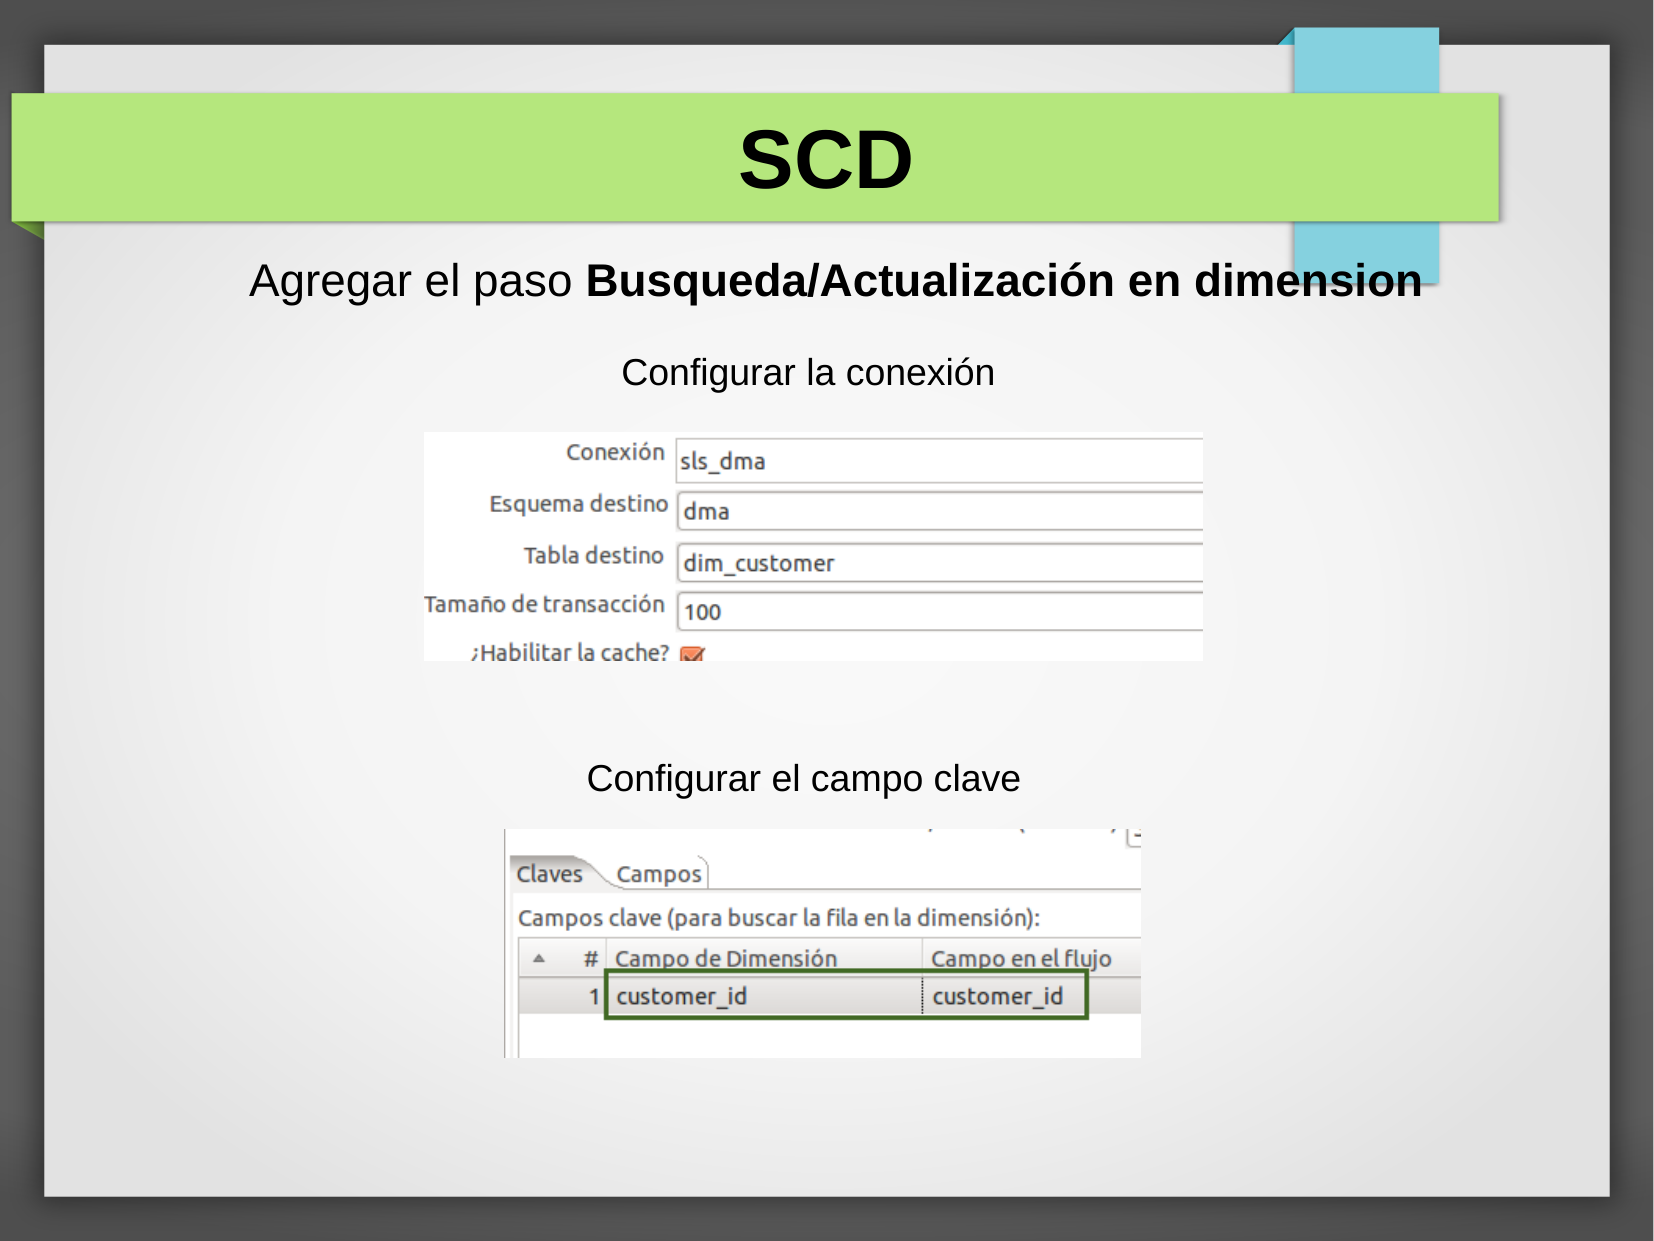

# SCD
Agregar el paso Busqueda/Actualización en dimension
Configurar la conexión
Configurar el campo clave